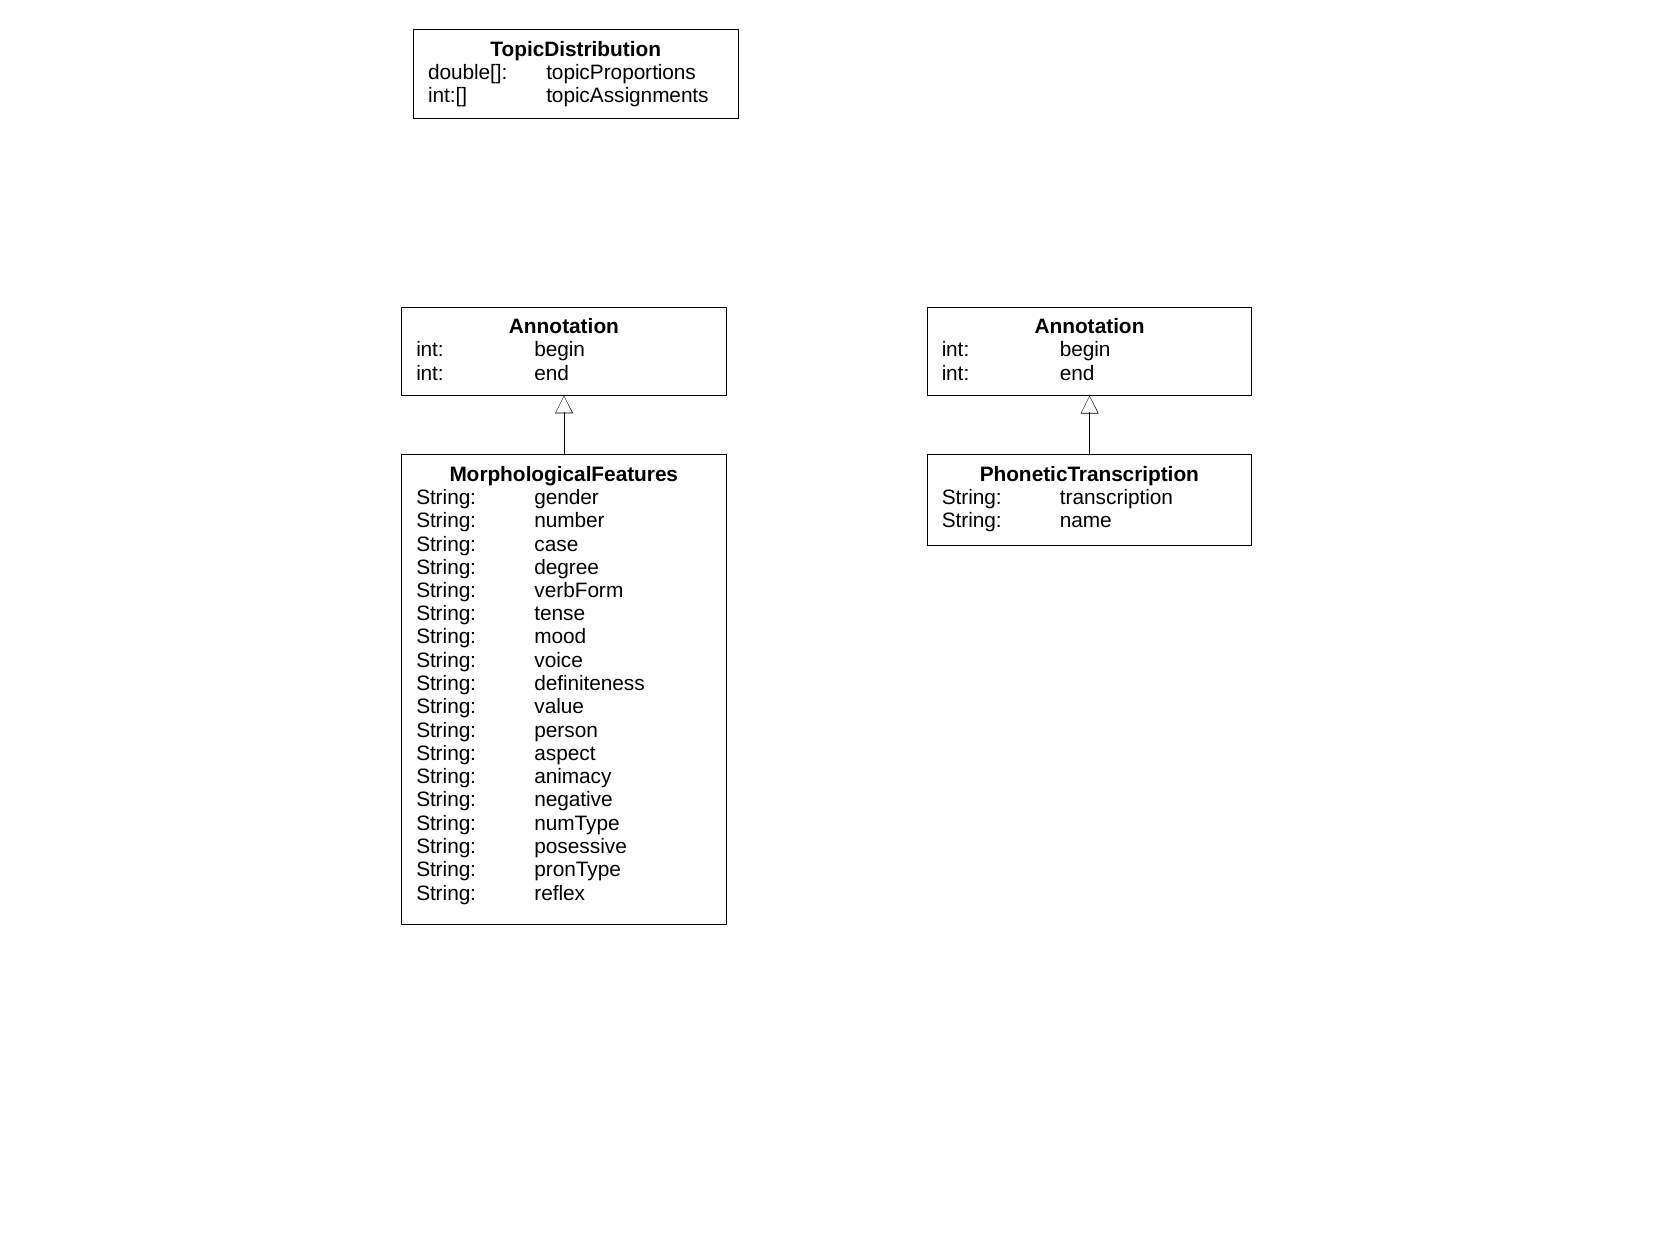

TopicDistribution
double[]: 	topicProportions
int:[] 	topicAssignments
Annotation
int: 	begin
int: 	end
Annotation
int: 	begin
int: 	end
MorphologicalFeatures
String: 	gender
String:	number
String:	case
String:	degree
String:	verbForm
String:	tense
String:	mood
String:	voice
String:	definiteness
String:	value
String:	person
String:	aspect
String:	animacy
String:	negative
String:	numType
String:	posessive
String:	pronType
String:	reflex
PhoneticTranscription
String: 	transcription
String:	name